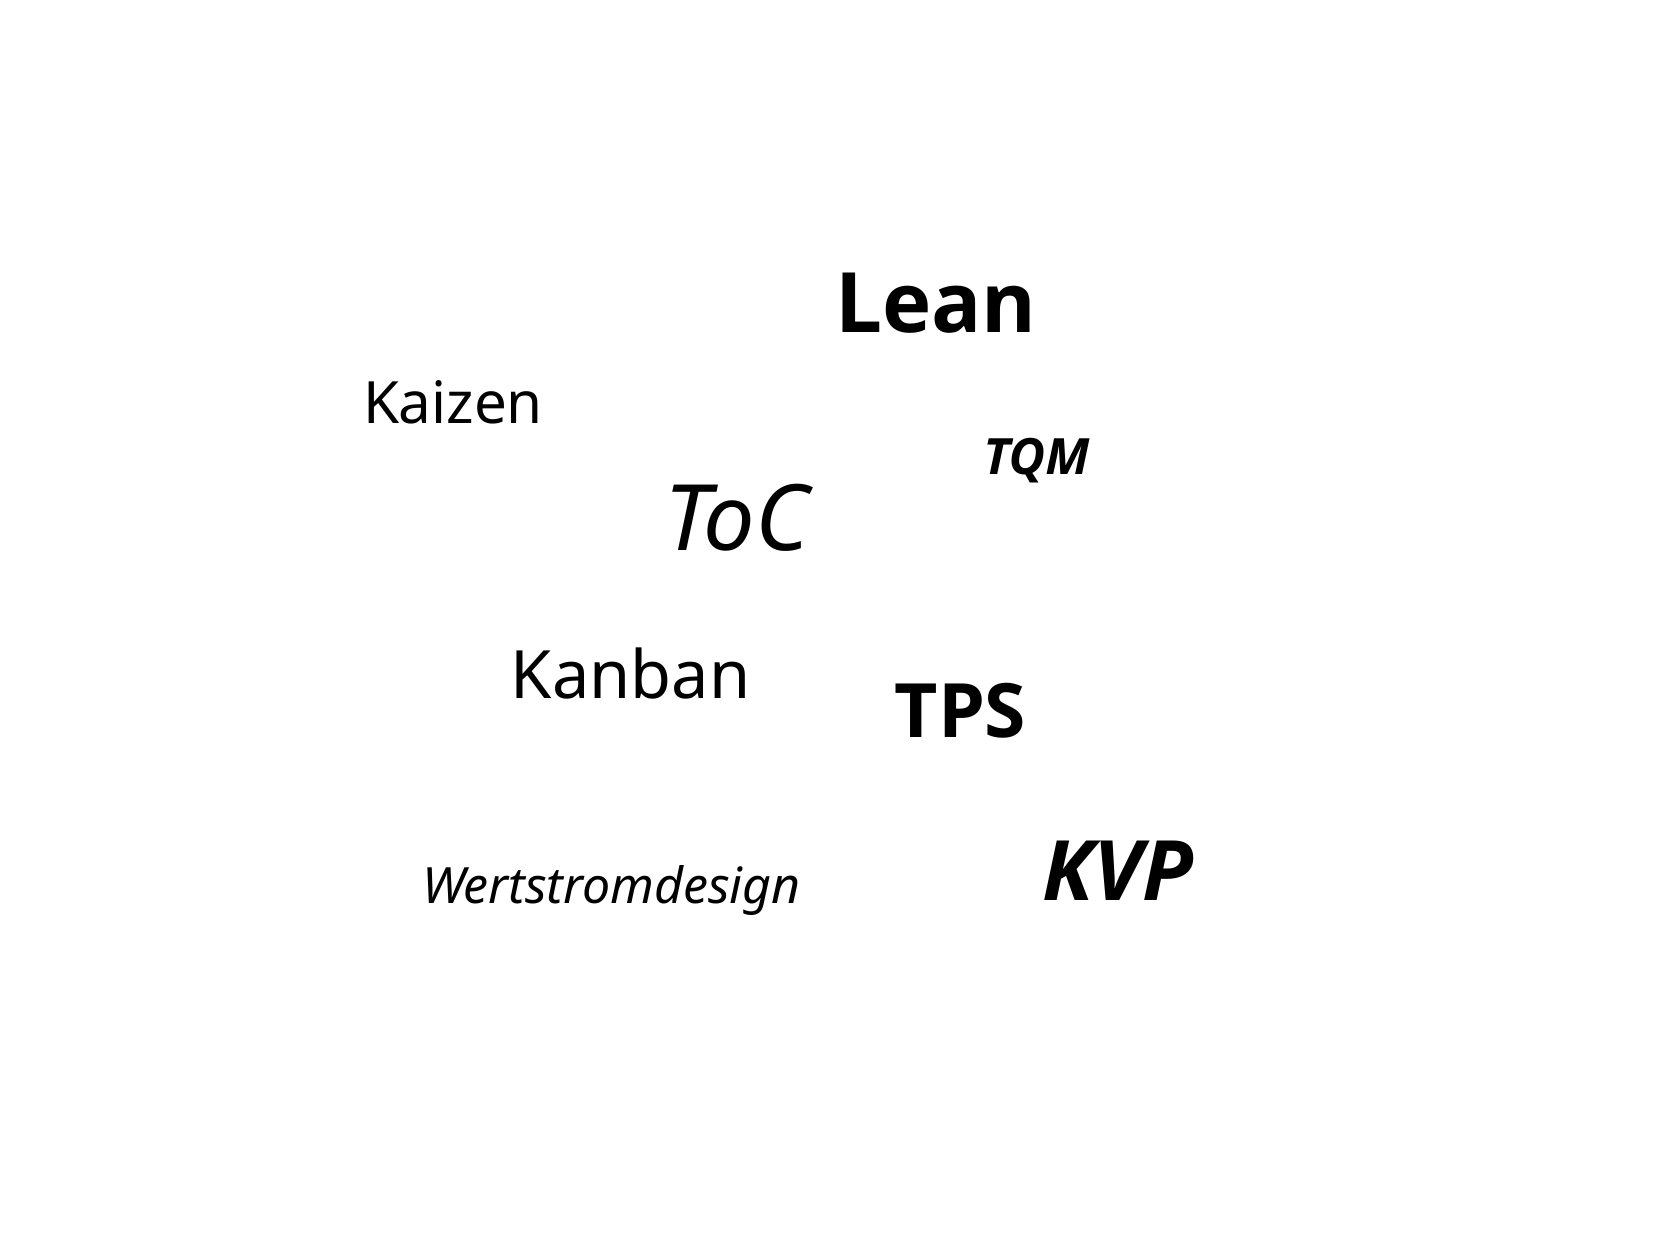

Lean
Kaizen
TQM
ToC
Kanban
TPS
KVP
Wertstromdesign